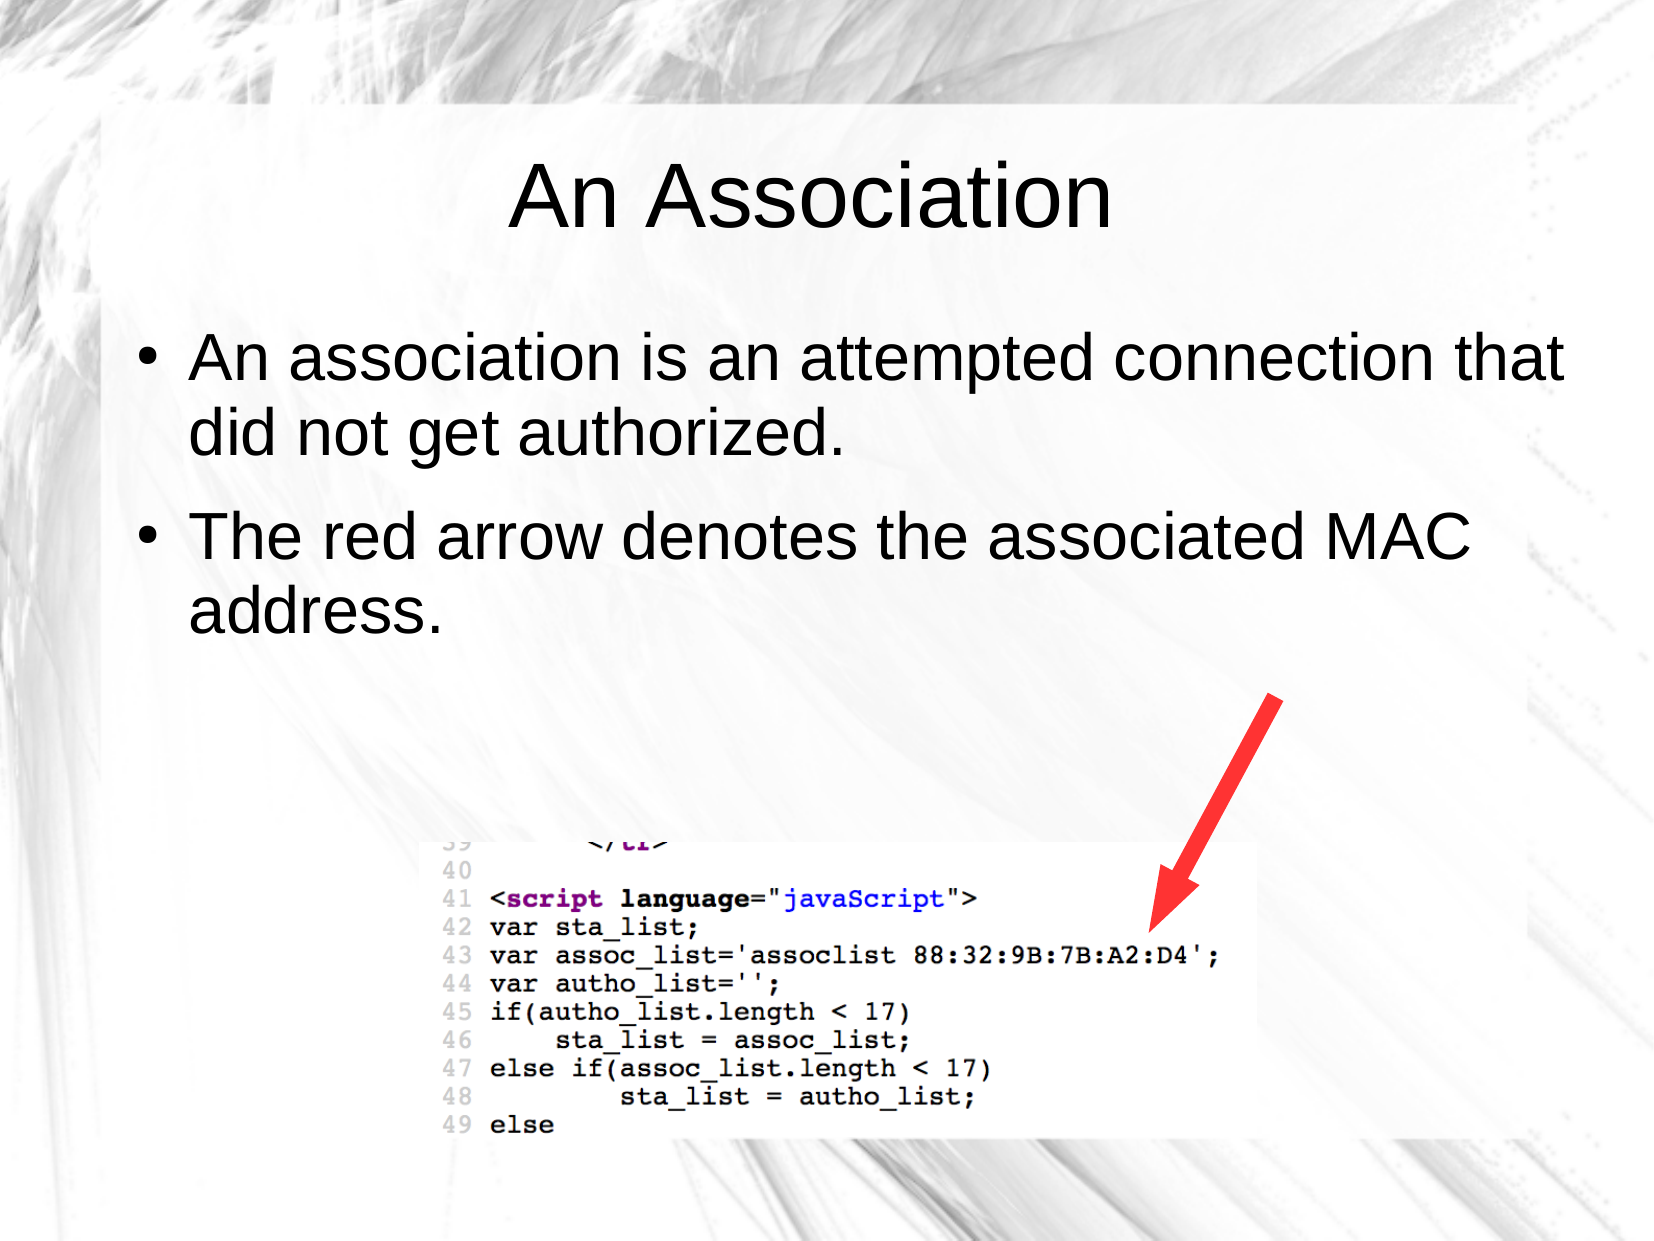

# An Association
An association is an attempted connection that did not get authorized.
The red arrow denotes the associated MAC address.